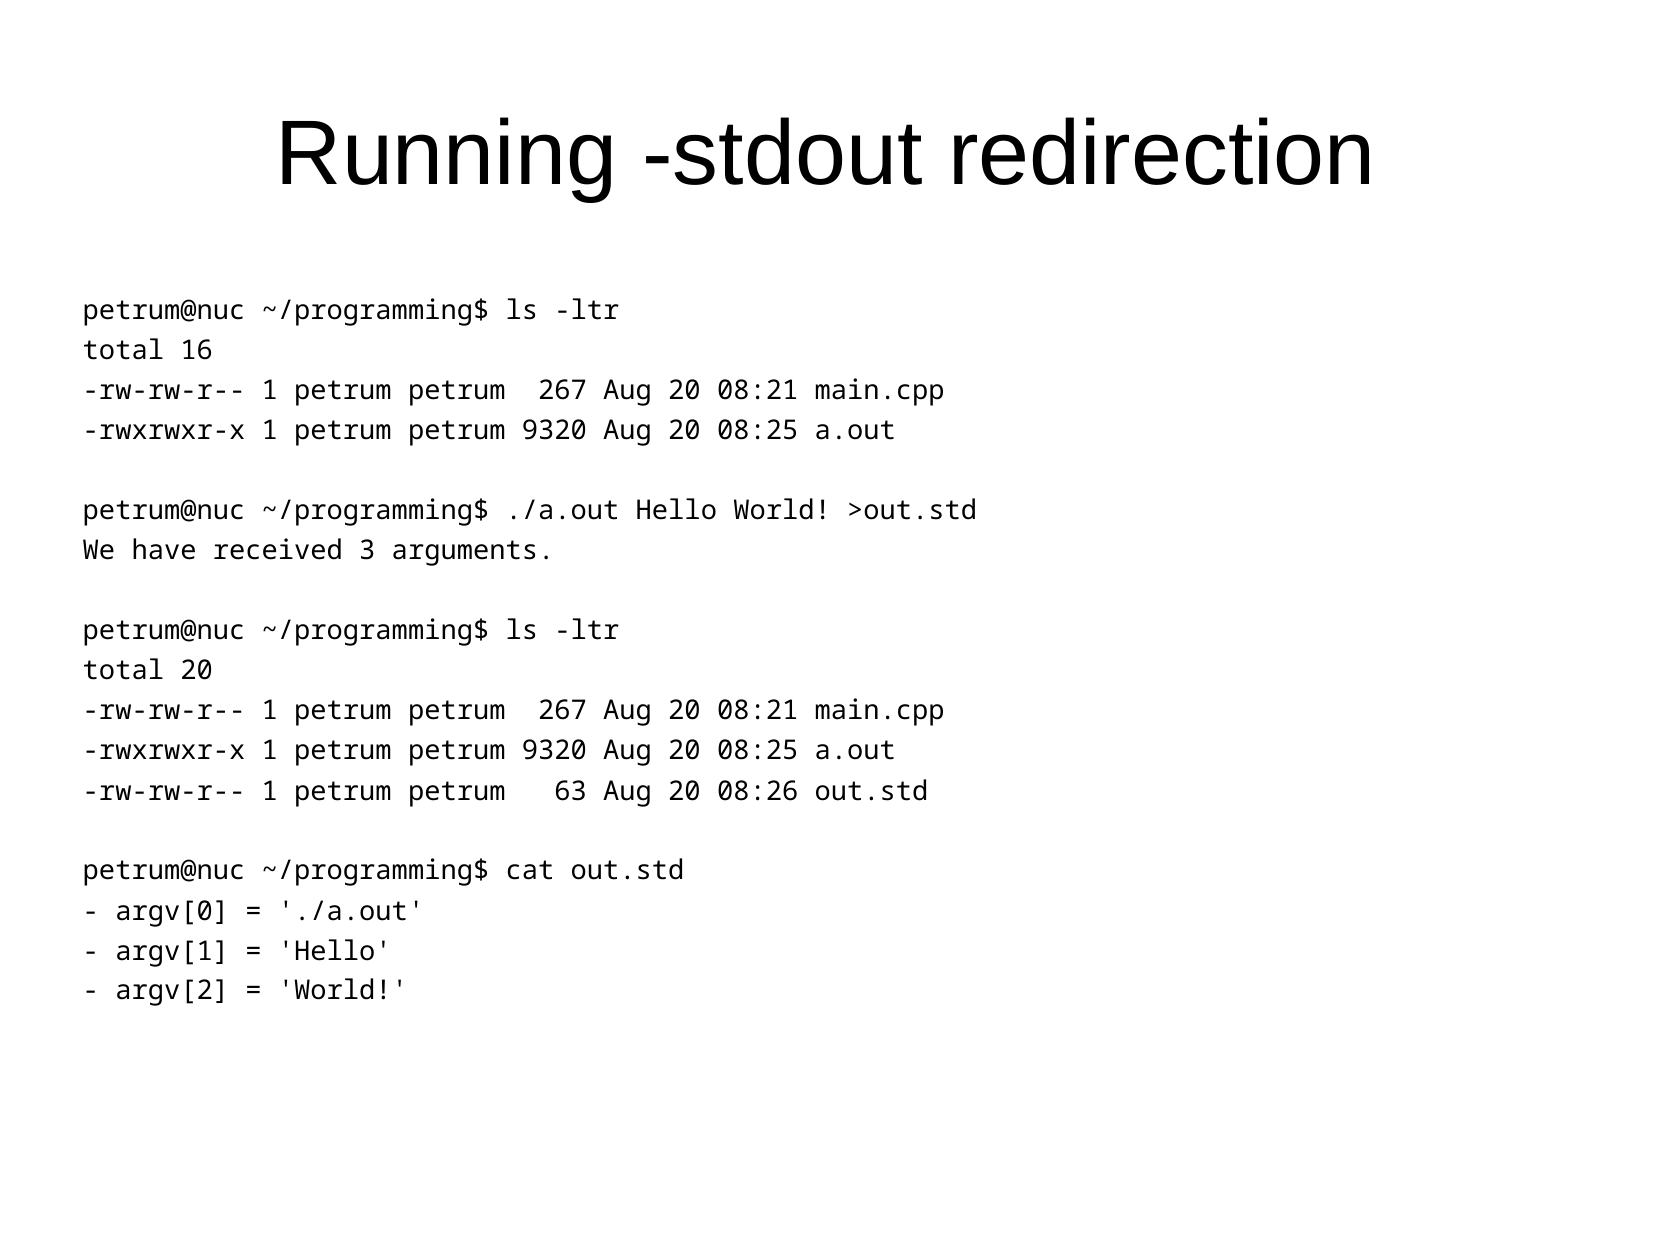

# Running -stdout redirection
petrum@nuc ~/programming$ ls -ltr
total 16
-rw-rw-r-- 1 petrum petrum 267 Aug 20 08:21 main.cpp
-rwxrwxr-x 1 petrum petrum 9320 Aug 20 08:25 a.out
petrum@nuc ~/programming$ ./a.out Hello World! >out.std
We have received 3 arguments.
petrum@nuc ~/programming$ ls -ltr
total 20
-rw-rw-r-- 1 petrum petrum 267 Aug 20 08:21 main.cpp
-rwxrwxr-x 1 petrum petrum 9320 Aug 20 08:25 a.out
-rw-rw-r-- 1 petrum petrum 63 Aug 20 08:26 out.std
petrum@nuc ~/programming$ cat out.std
- argv[0] = './a.out'
- argv[1] = 'Hello'
- argv[2] = 'World!'